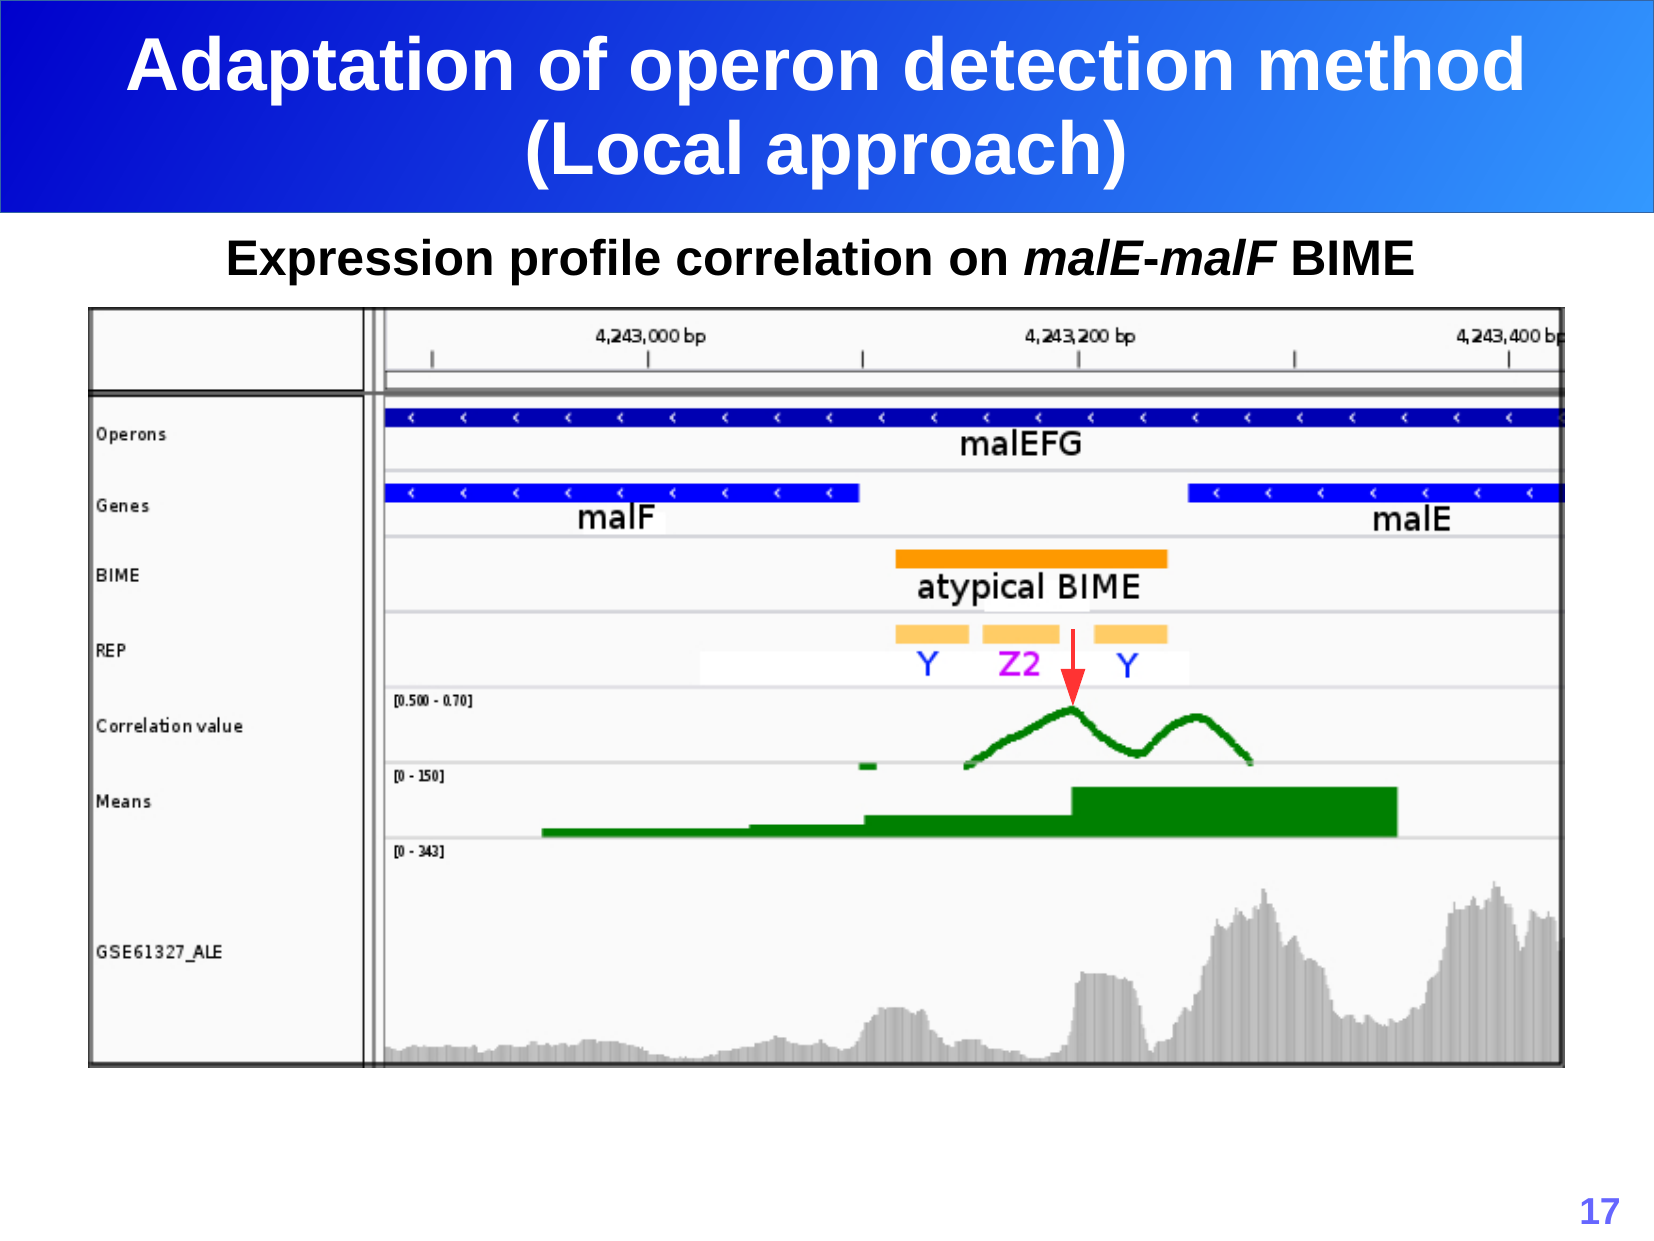

# Adaptation of operon detection method (Local approach)
Expression profile correlation on malE-malF BIME
17